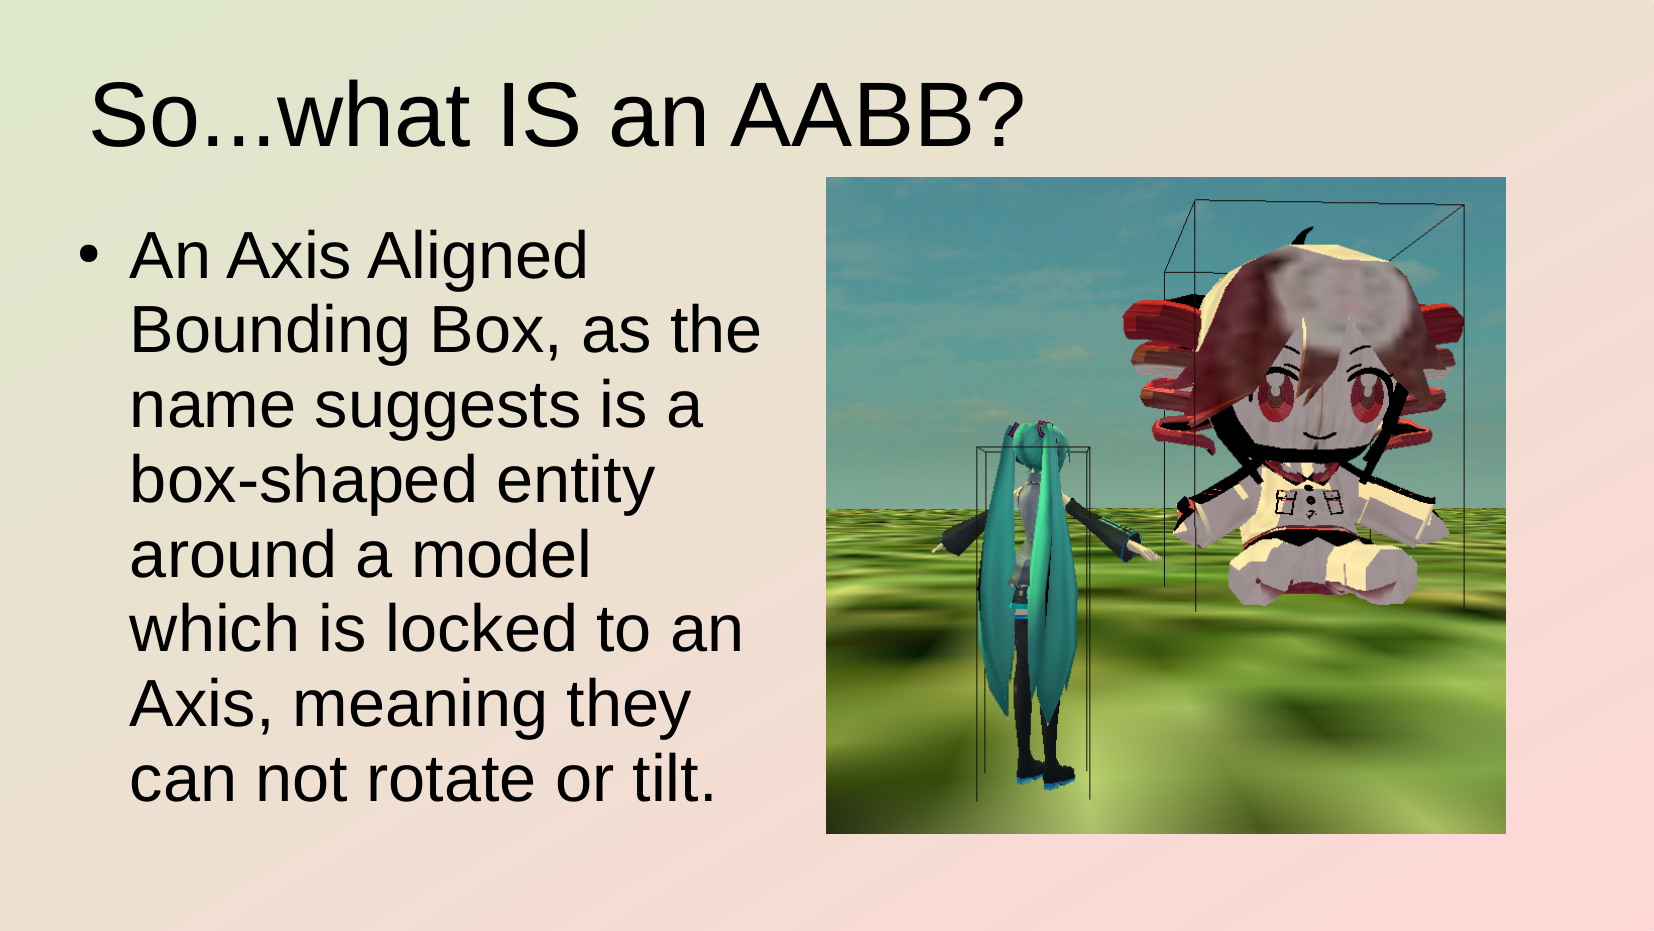

# So...what IS an AABB?
An Axis Aligned Bounding Box, as the name suggests is a box-shaped entity around a model which is locked to an Axis, meaning they can not rotate or tilt.